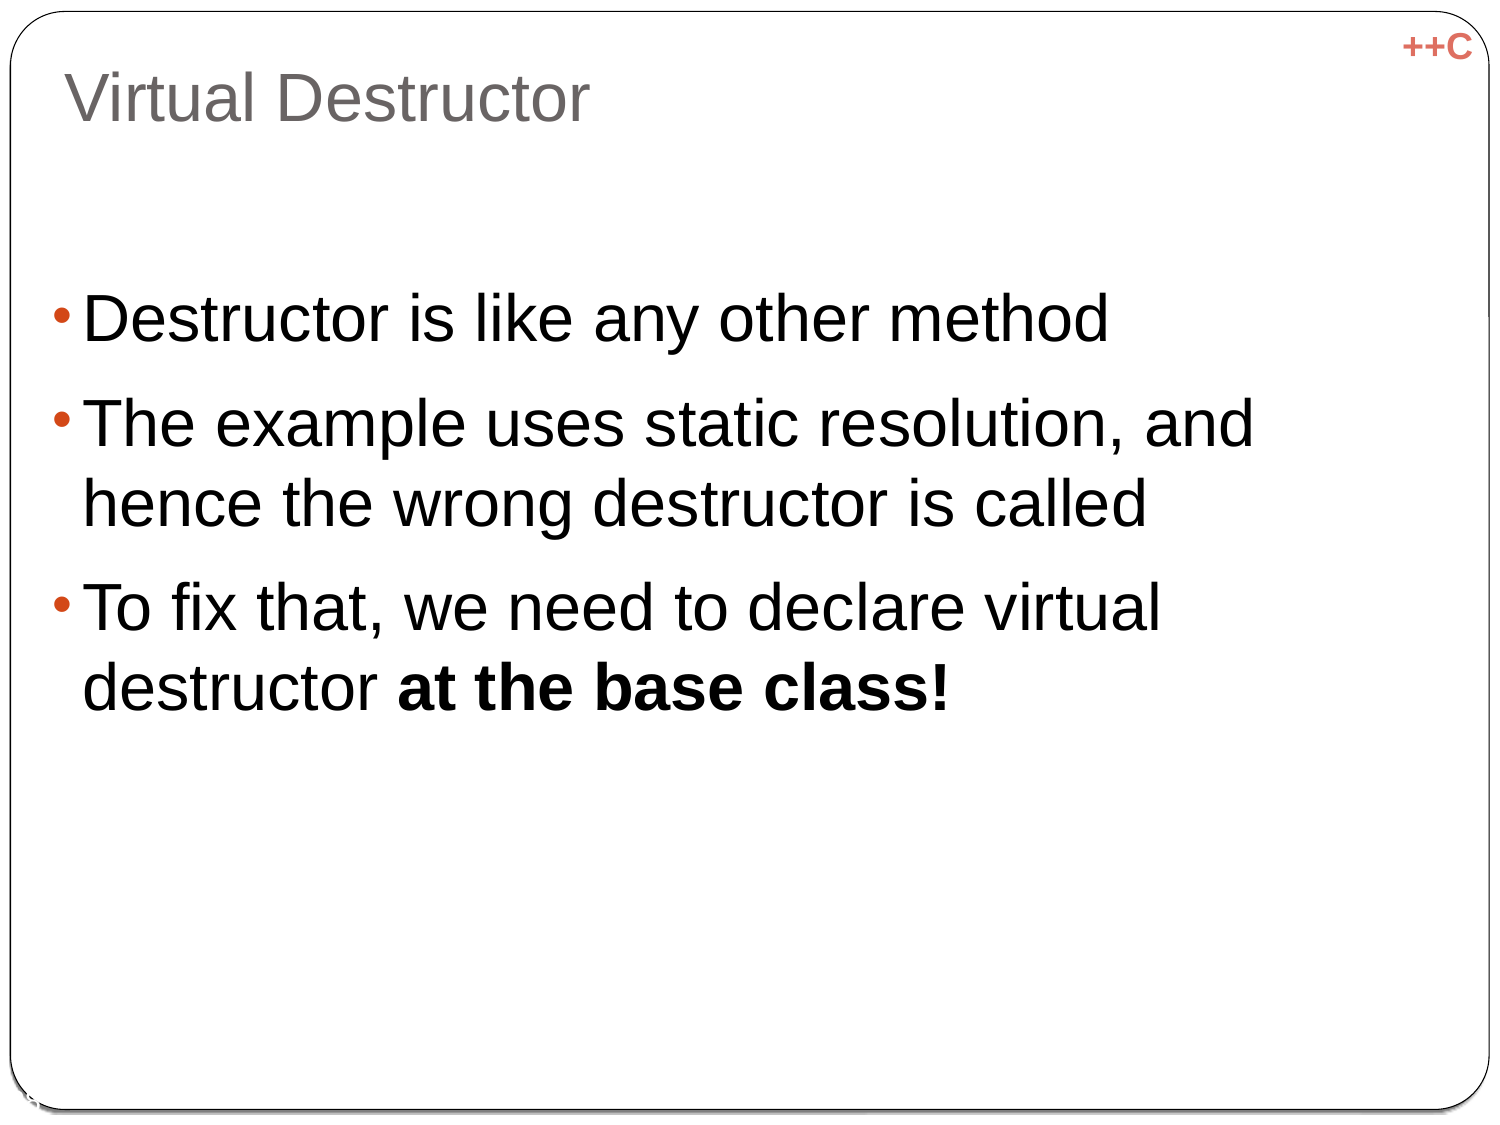

# Virtual Destructor
Destructor is like any other method
The example uses static resolution, and hence the wrong destructor is called
To fix that, we need to declare virtual destructor at the base class!